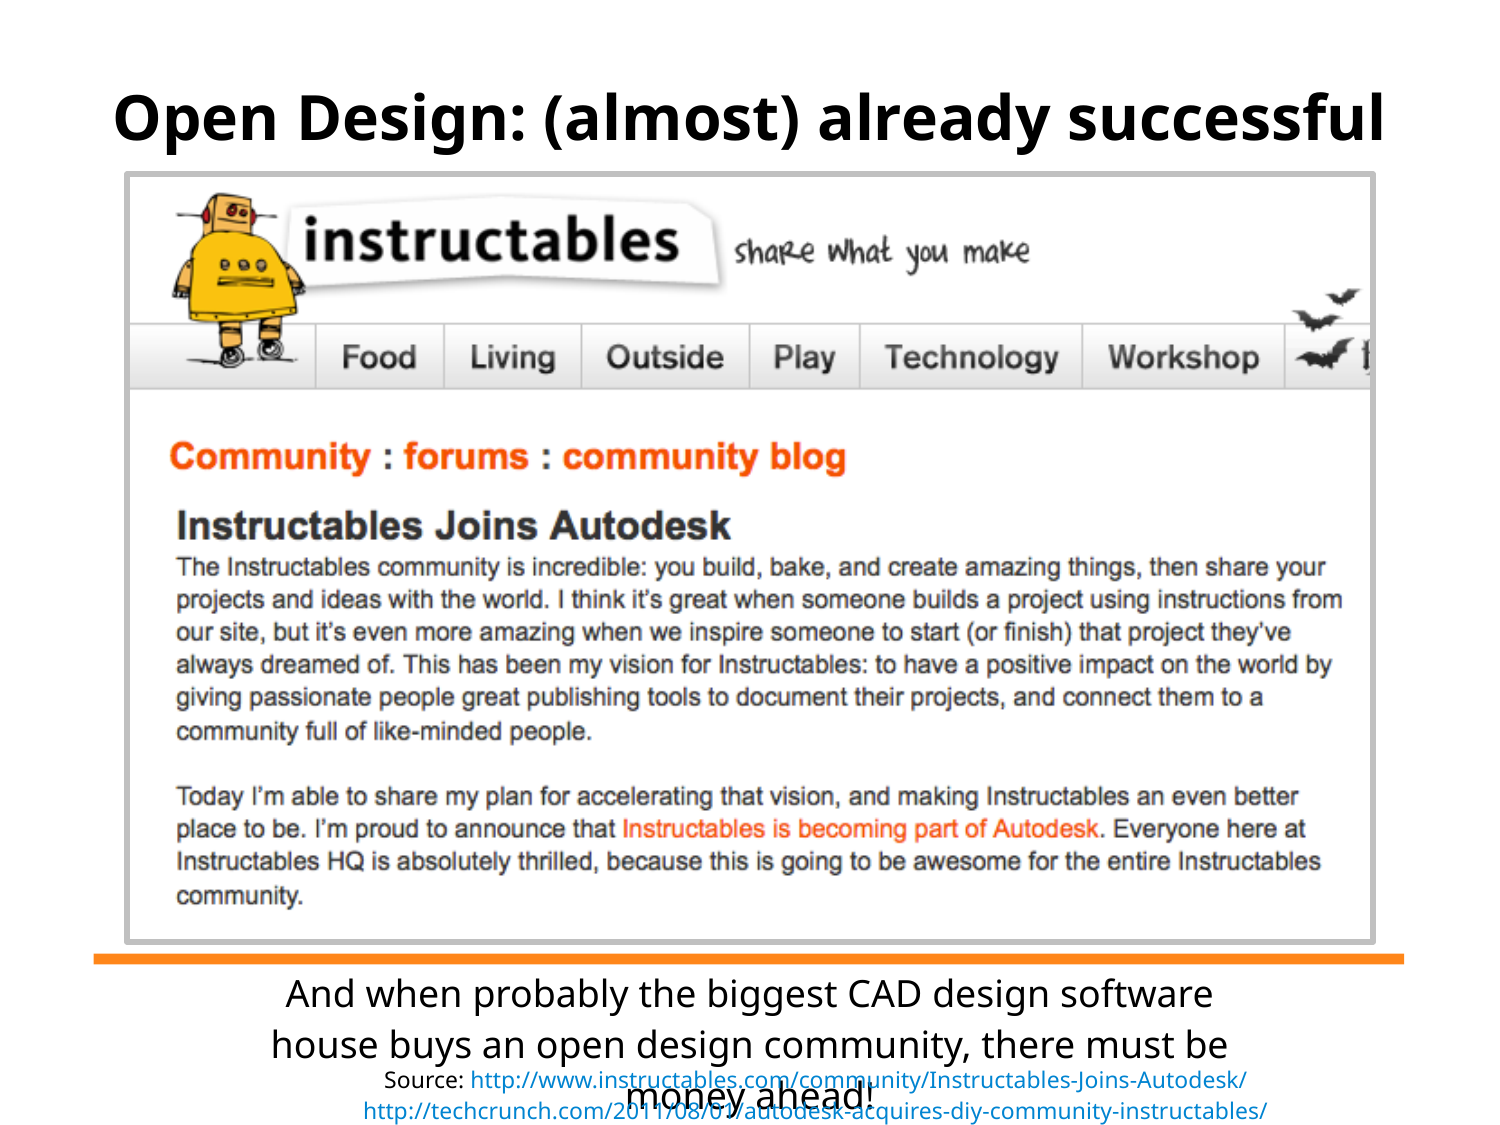

# Open Design: (almost) already successful
And when probably the biggest CAD design software house buys an open design community, there must be money ahead!
Source: http://www.instructables.com/community/Instructables-Joins-Autodesk/
http://techcrunch.com/2011/08/01/autodesk-acquires-diy-community-instructables/